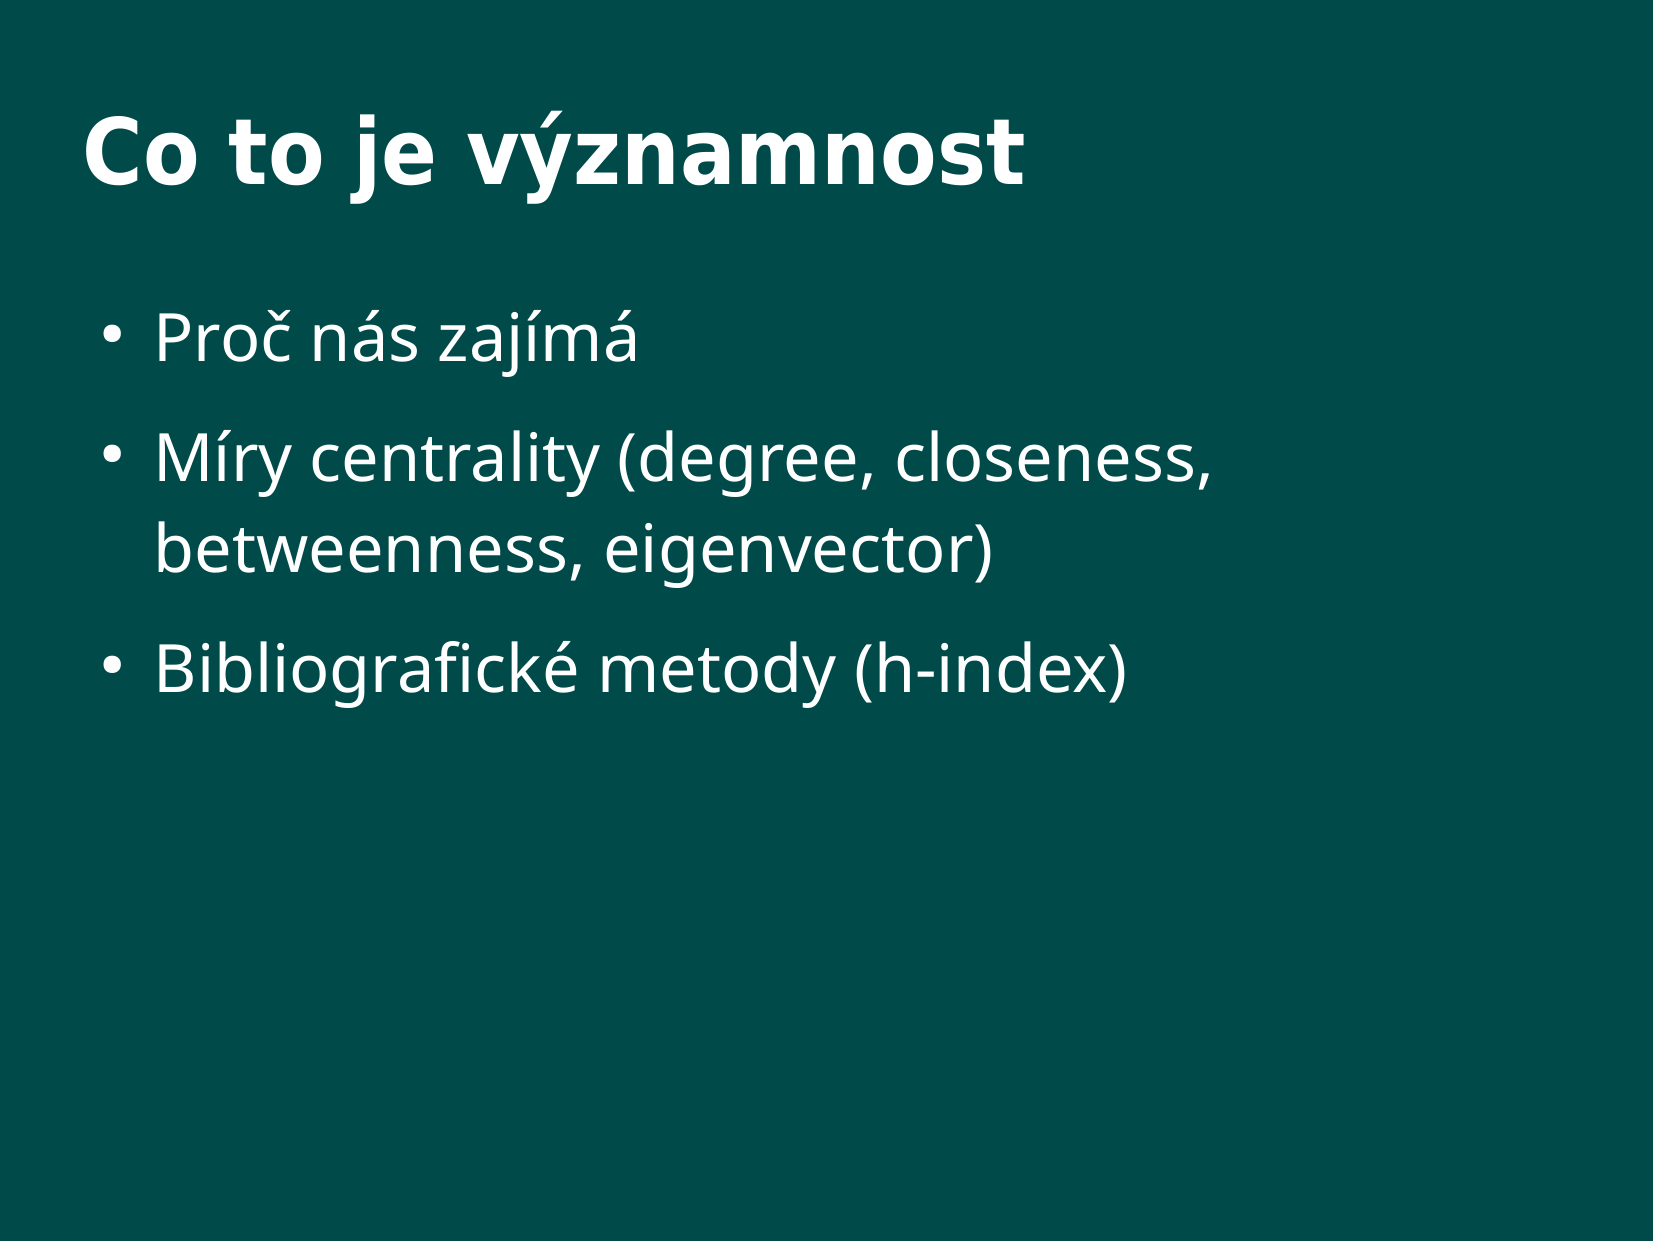

# Co to je významnost
Proč nás zajímá
Míry centrality (degree, closeness, betweenness, eigenvector)
Bibliografické metody (h-index)